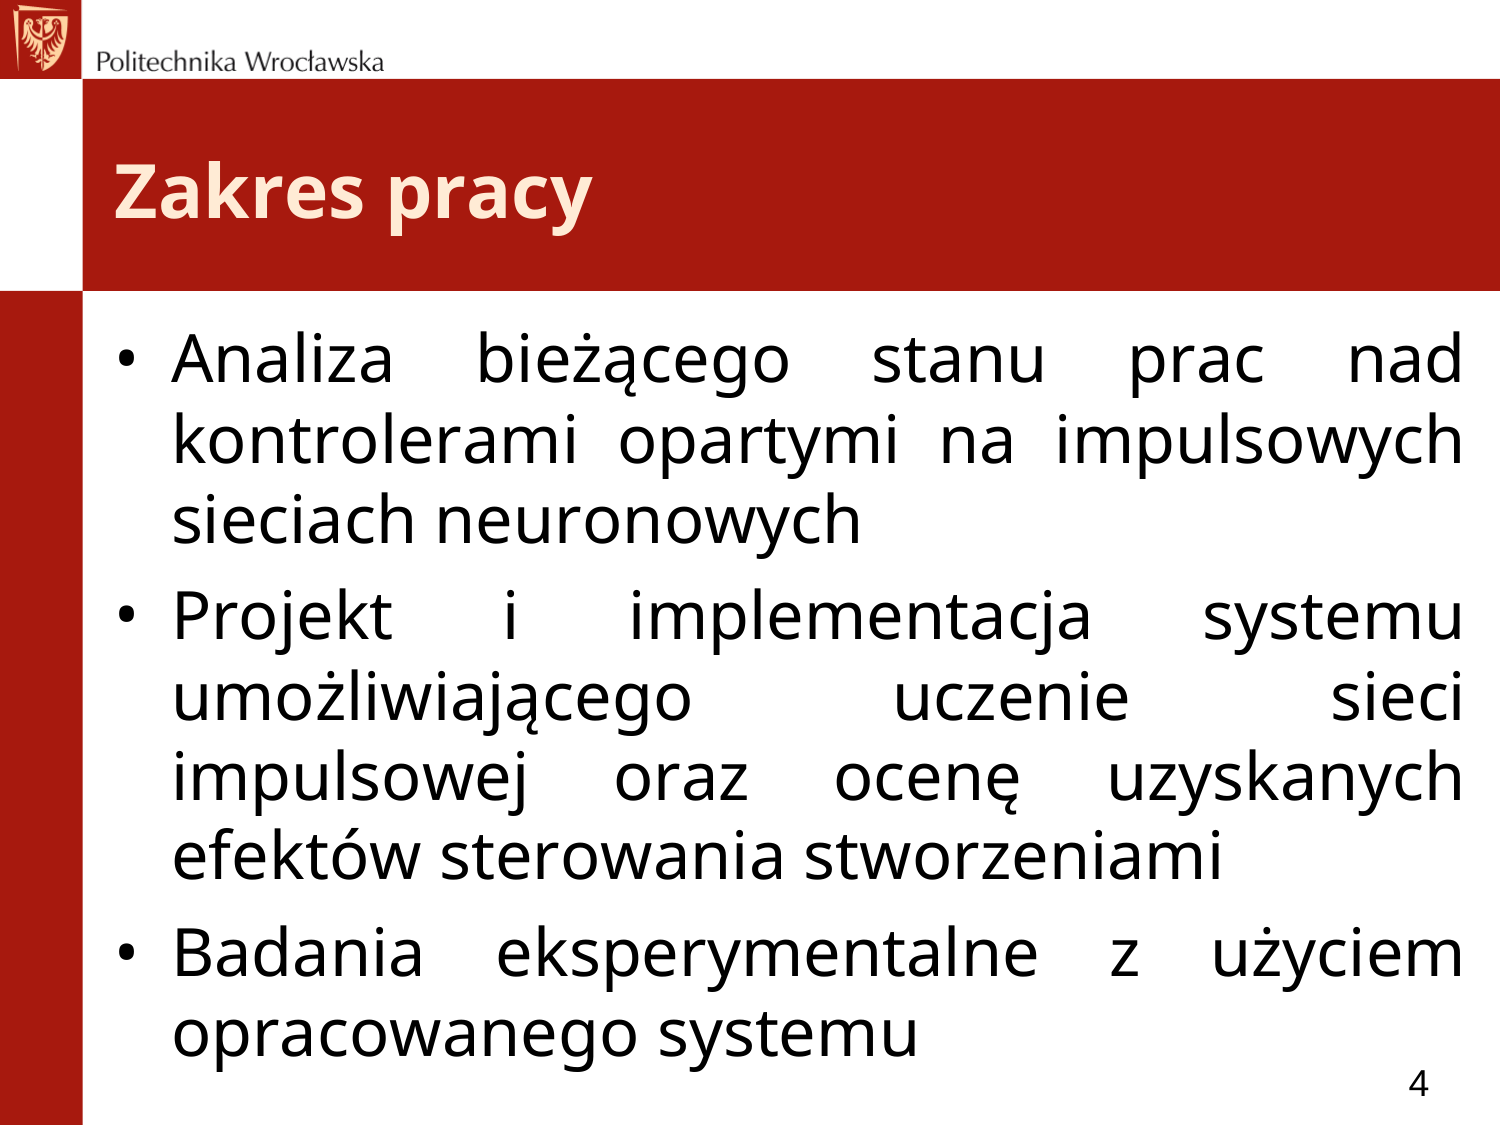

# Zakres pracy
Analiza bieżącego stanu prac nad kontrolerami opartymi na impulsowych sieciach neuronowych
Projekt i implementacja systemu umożliwiającego uczenie sieci impulsowej oraz ocenę uzyskanych efektów sterowania stworzeniami
Badania eksperymentalne z użyciem opracowanego systemu